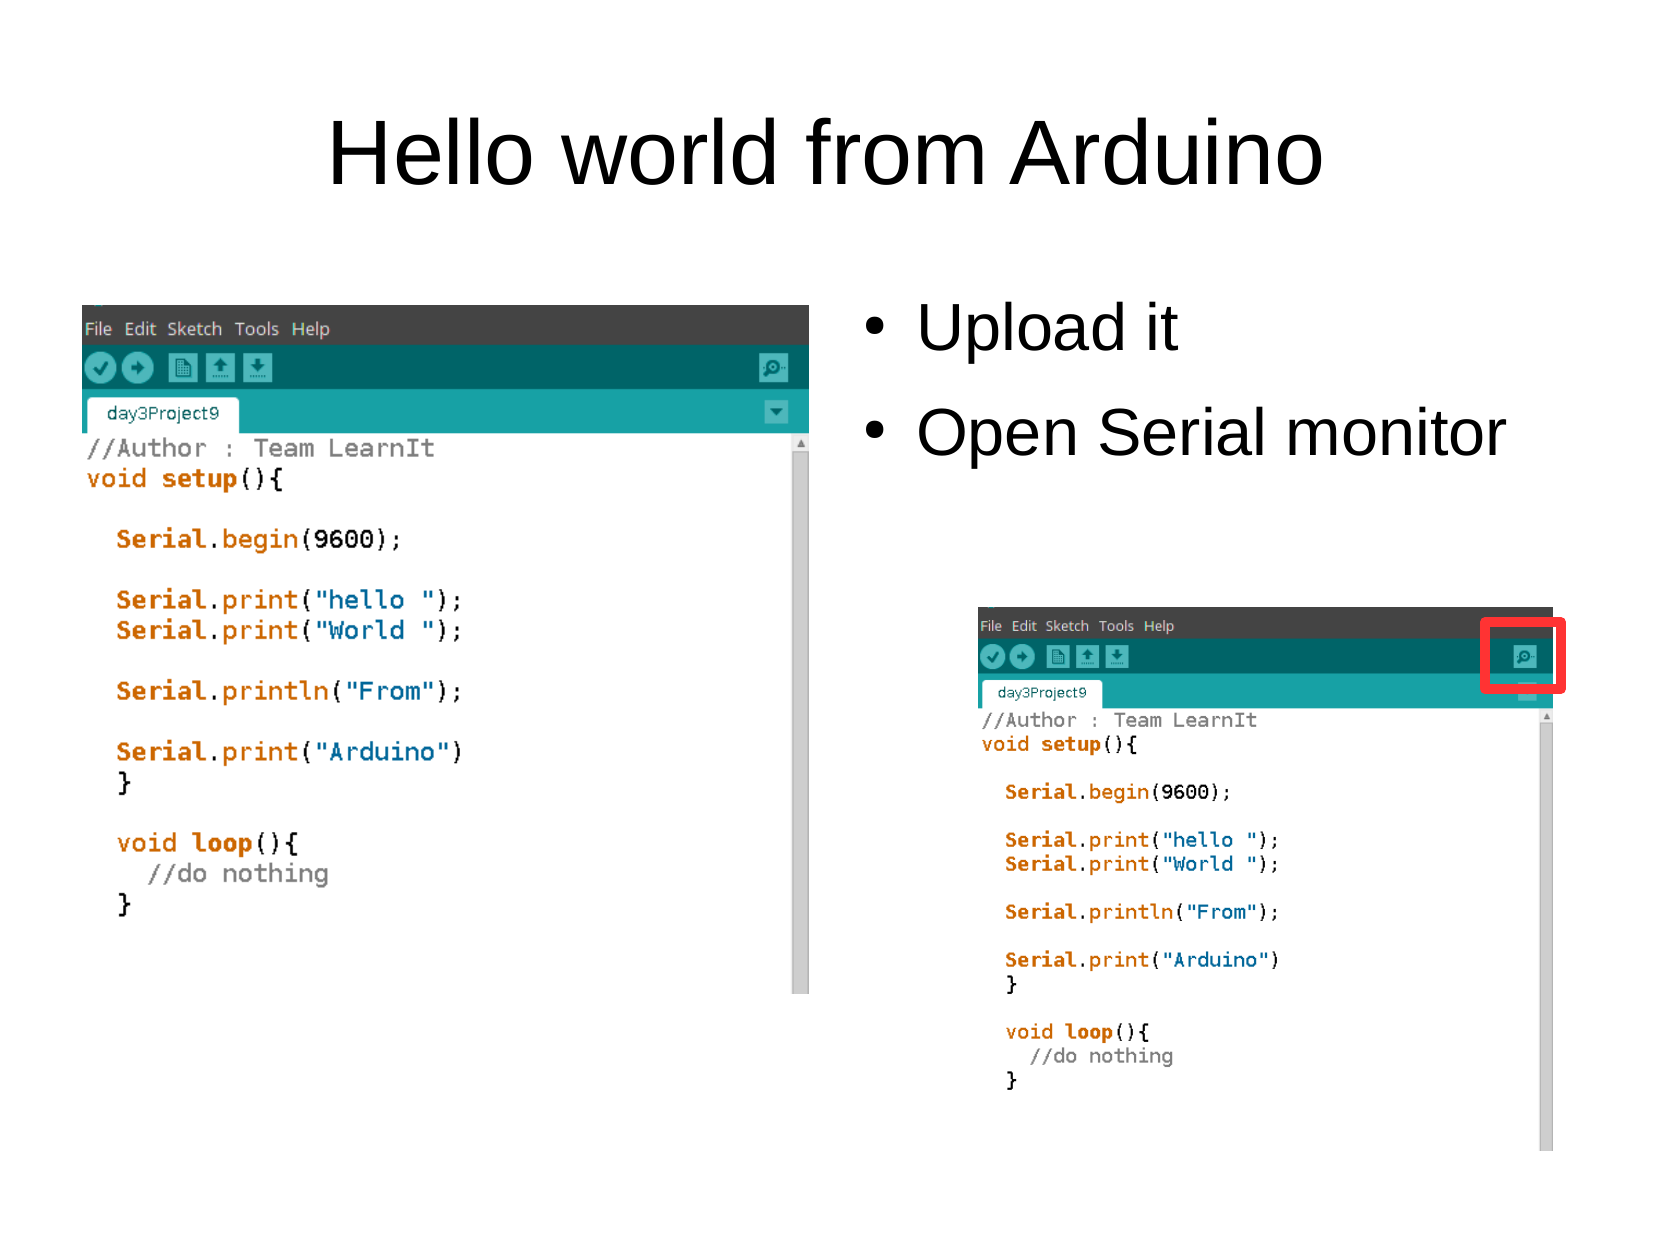

# Hello world from Arduino
Upload it
Open Serial monitor